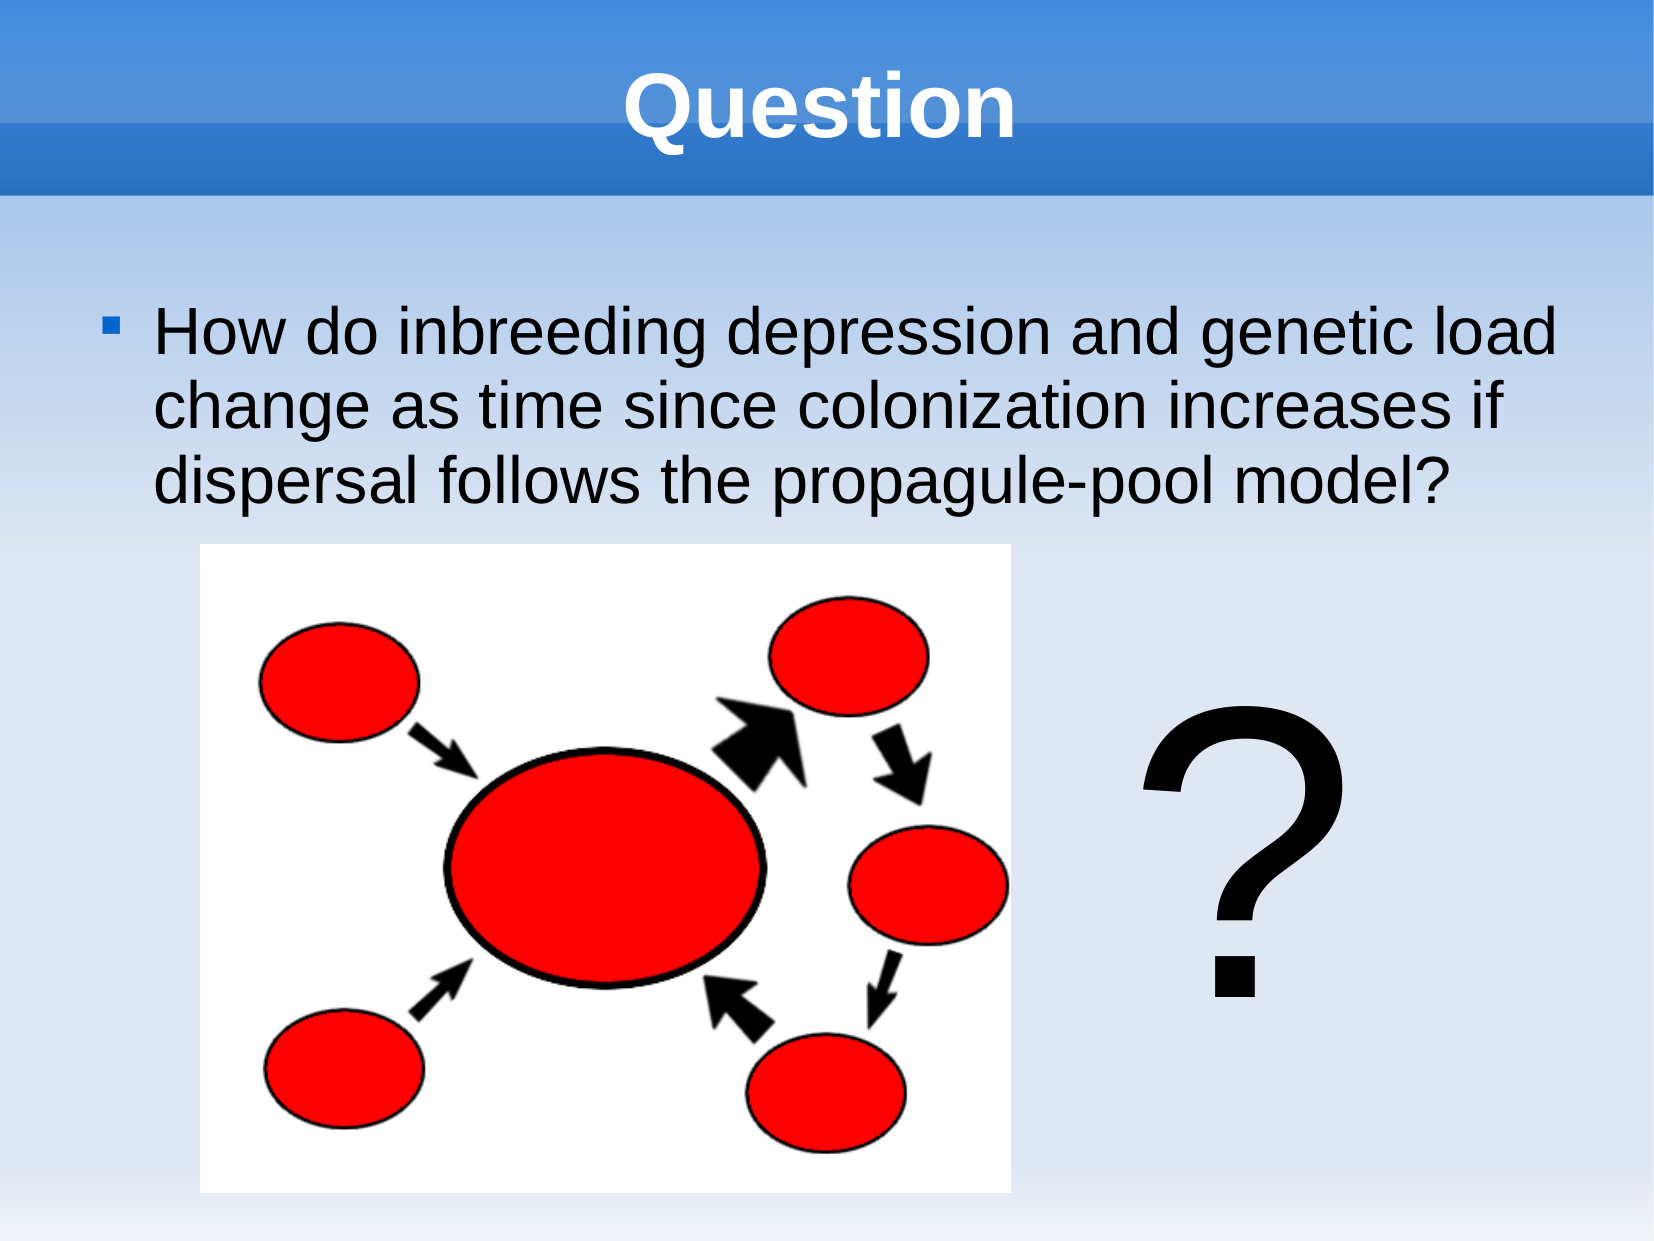

# Question
How do inbreeding depression and genetic load change as time since colonization increases if dispersal follows the propagule-pool model?
?